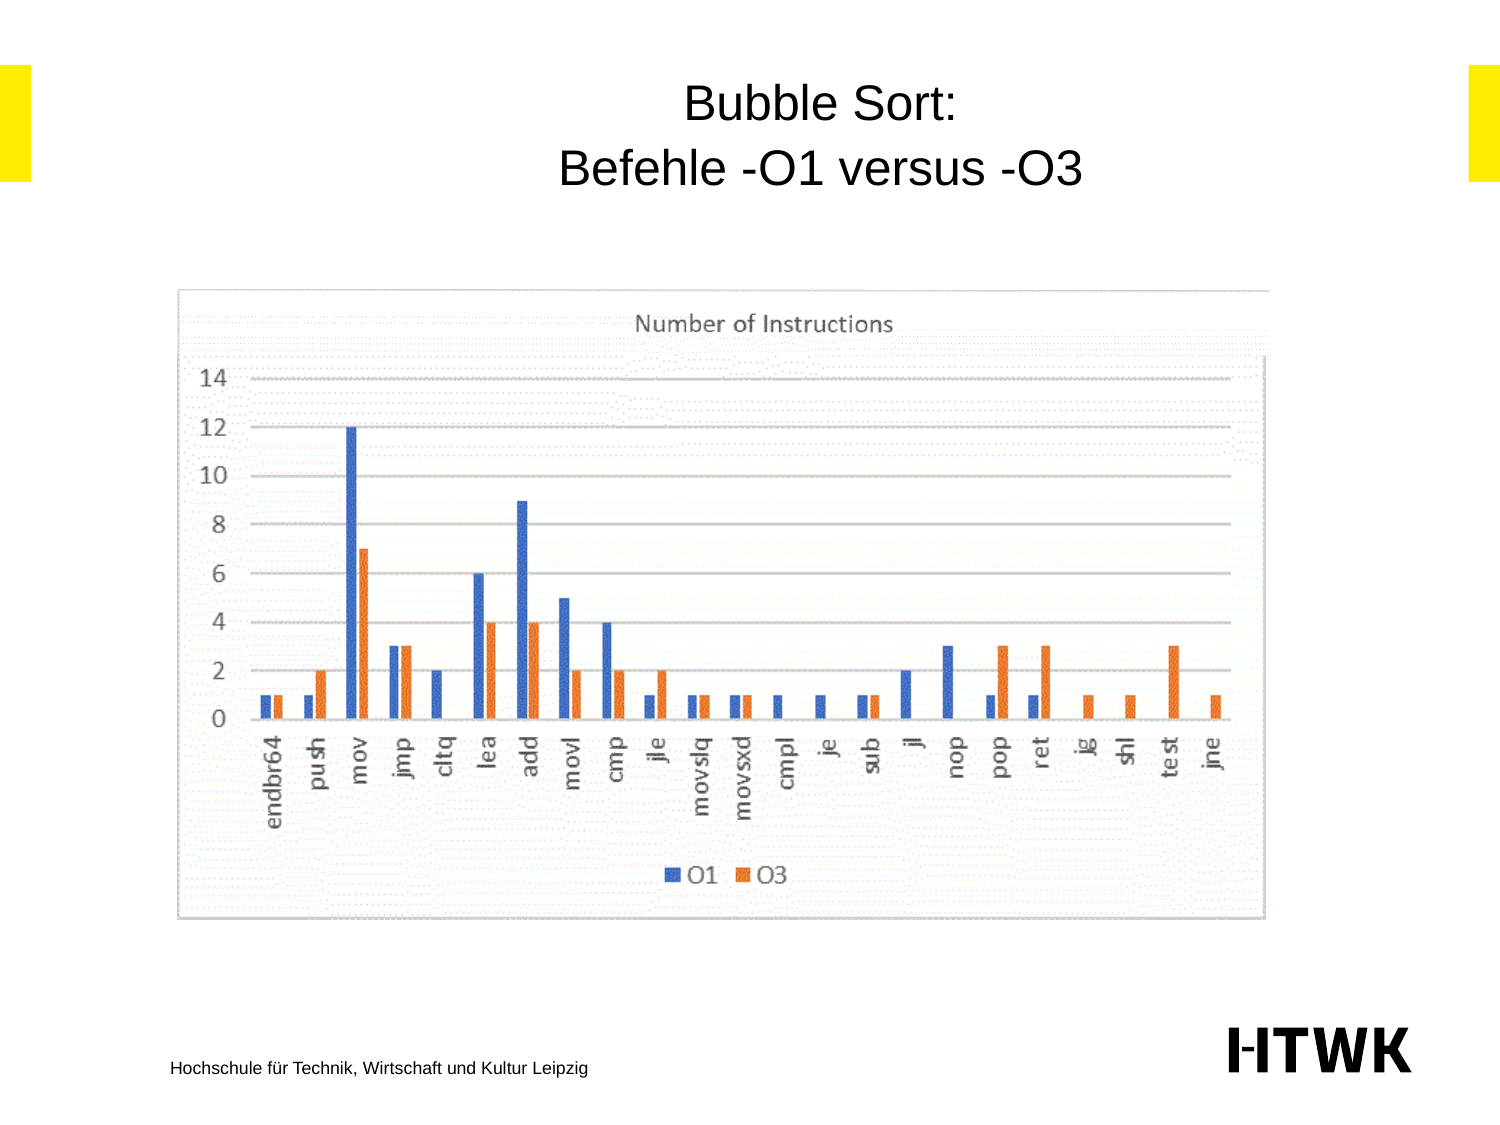

# Bubble Sort: Befehle -O1 versus -O3